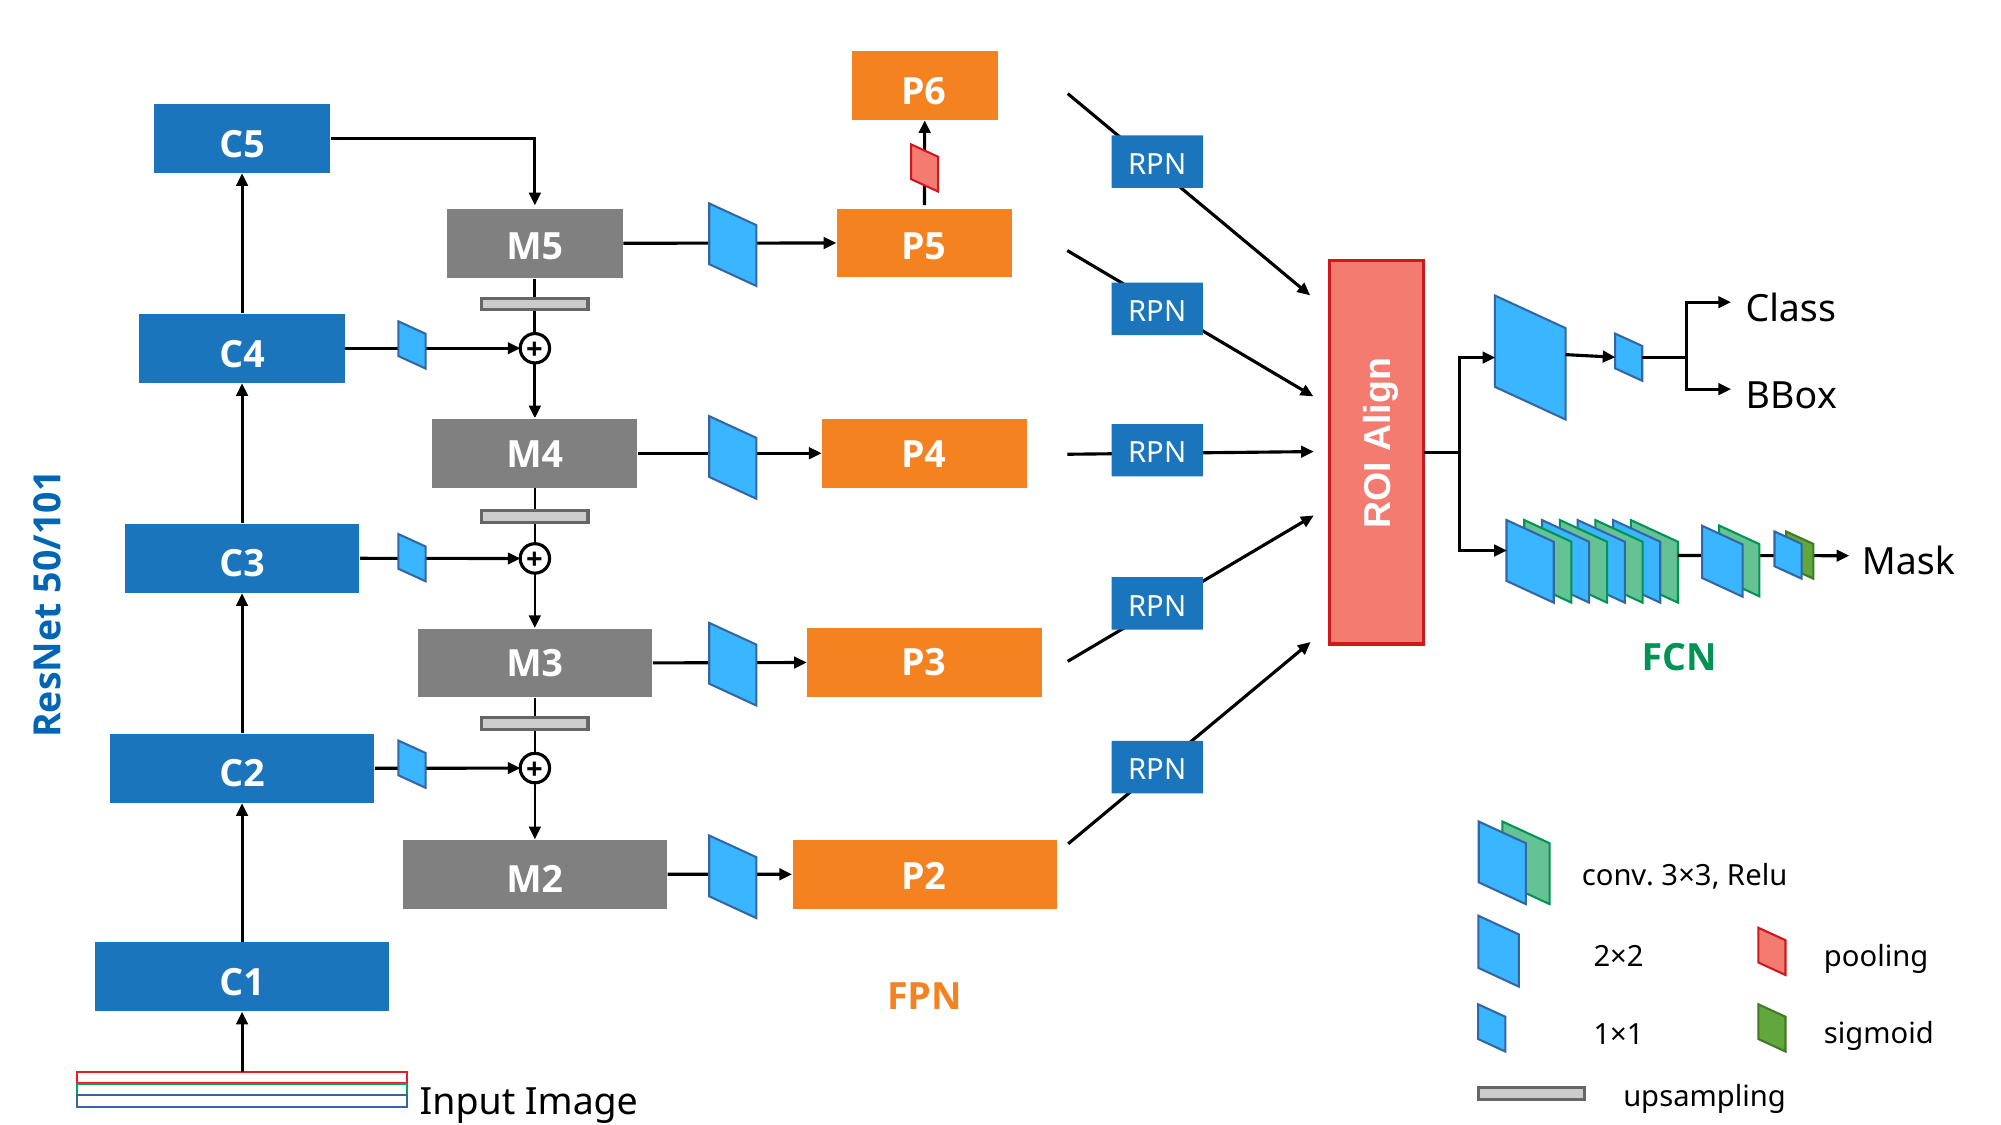

P6
C5
RPN
M5
P5
Class
RPN
C4
+
BBox
M4
P4
RPN
ROI Align
Mask
ResNet 50/101
C3
+
RPN
FCN
P3
M3
RPN
C2
+
P2
M2
conv. 3×3, Relu
2×2
pooling
C1
FPN
sigmoid
1×1
Input Image
upsampling